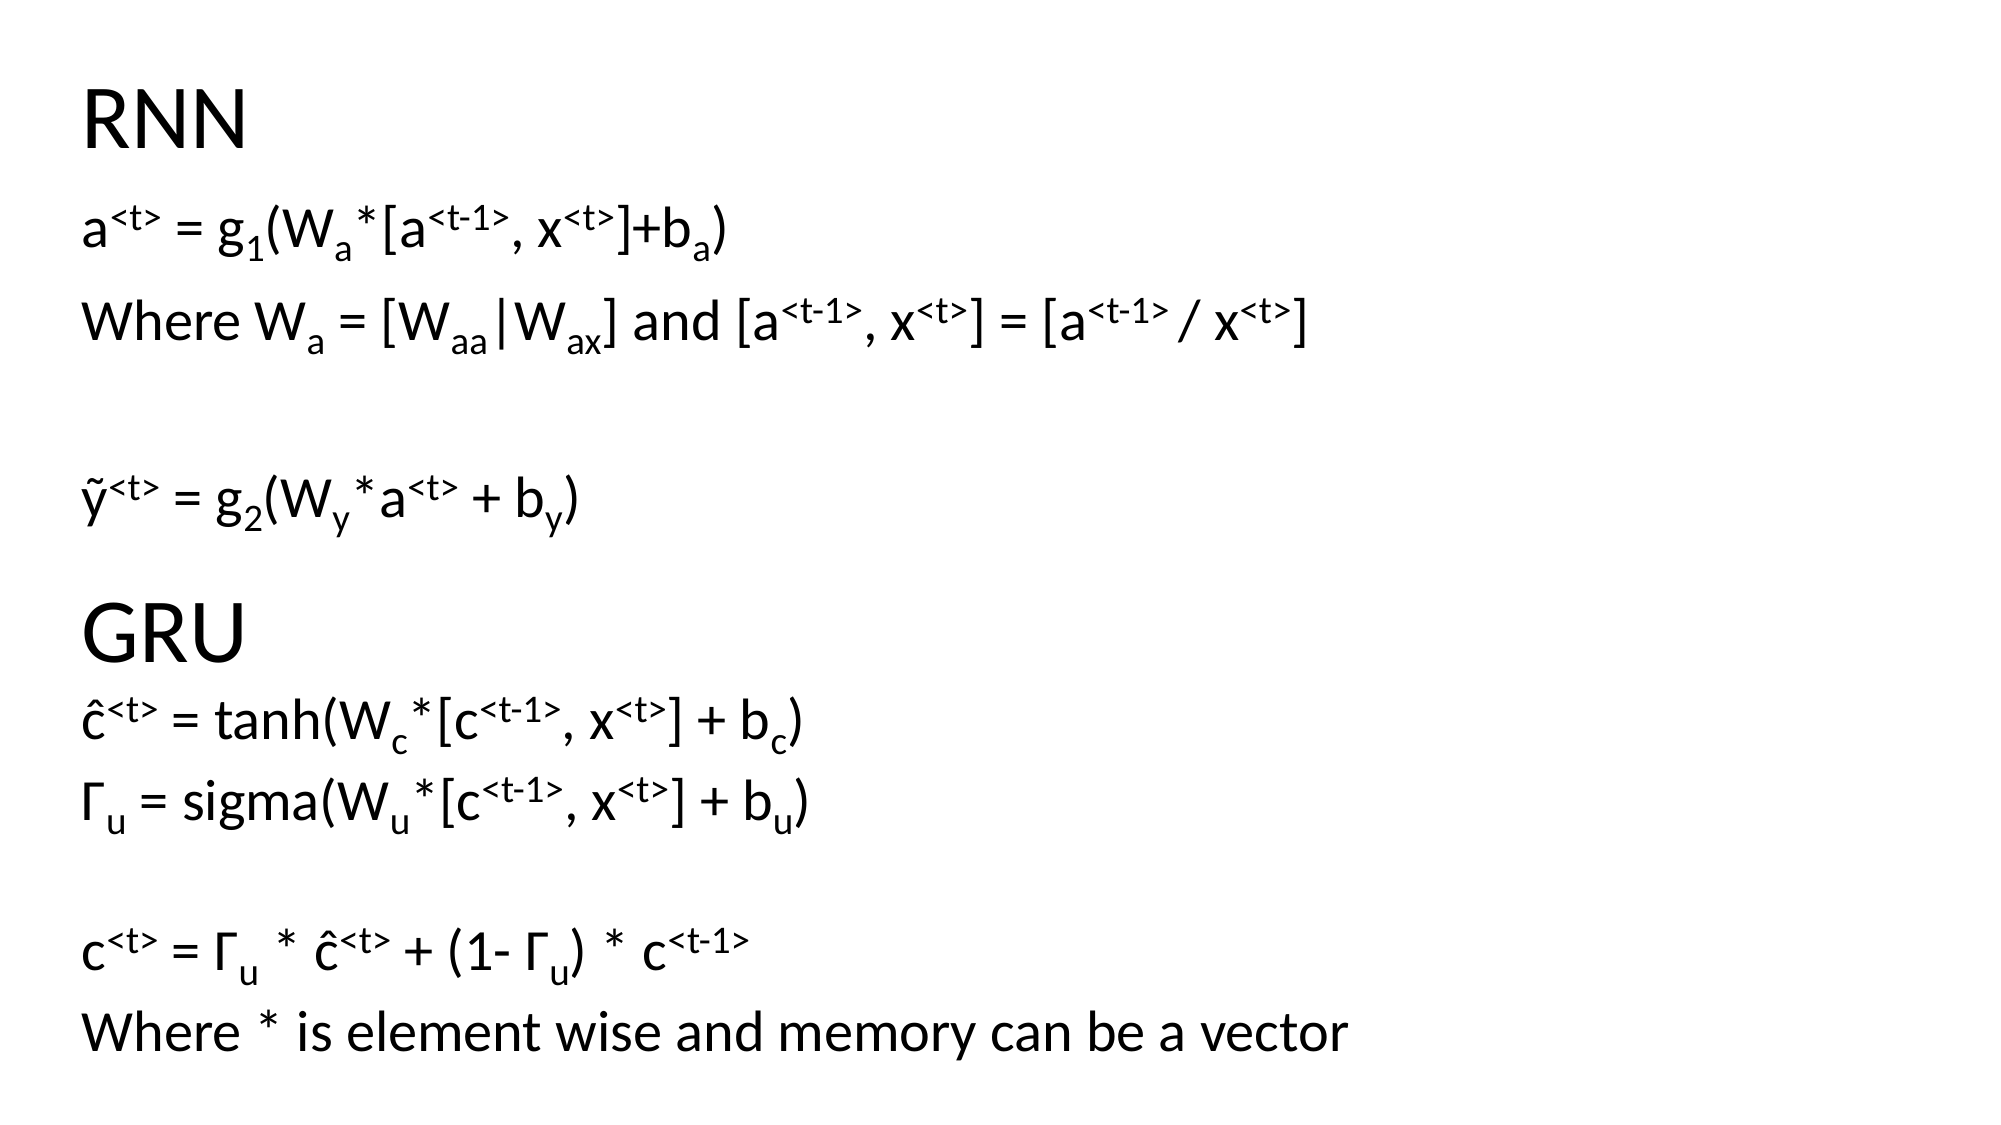

# RNN
a<t> = g1(Wa*[a<t-1>, x<t>]+ba)
Where Wa = [Waa|Wax] and [a<t-1>, x<t>] = [a<t-1> / x<t>]
ỹ<t> = g2(Wy*a<t> + by)
GRU
ĉ<t> = tanh(Wc*[c<t-1>, x<t>] + bc)
Γu = sigma(Wu*[c<t-1>, x<t>] + bu)
c<t> = Γu * ĉ<t> + (1- Γu) * c<t-1>
Where * is element wise and memory can be a vector